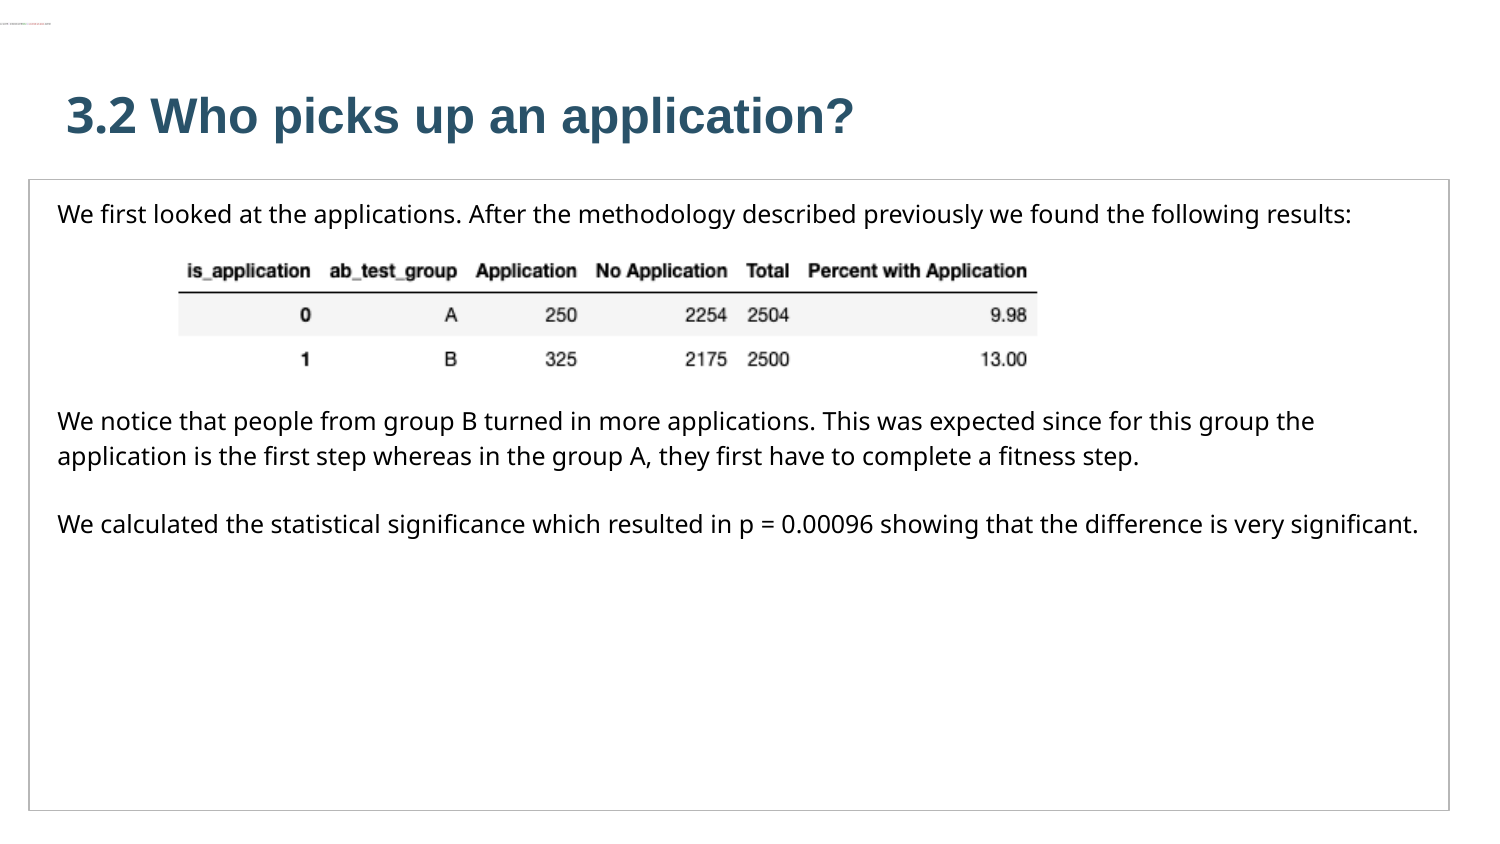

3.2 Who picks up an application?
We first looked at the applications. After the methodology described previously we found the following results:
We notice that people from group B turned in more applications. This was expected since for this group the application is the first step whereas in the group A, they first have to complete a fitness step.
We calculated the statistical significance which resulted in p = 0.00096 showing that the difference is very significant.